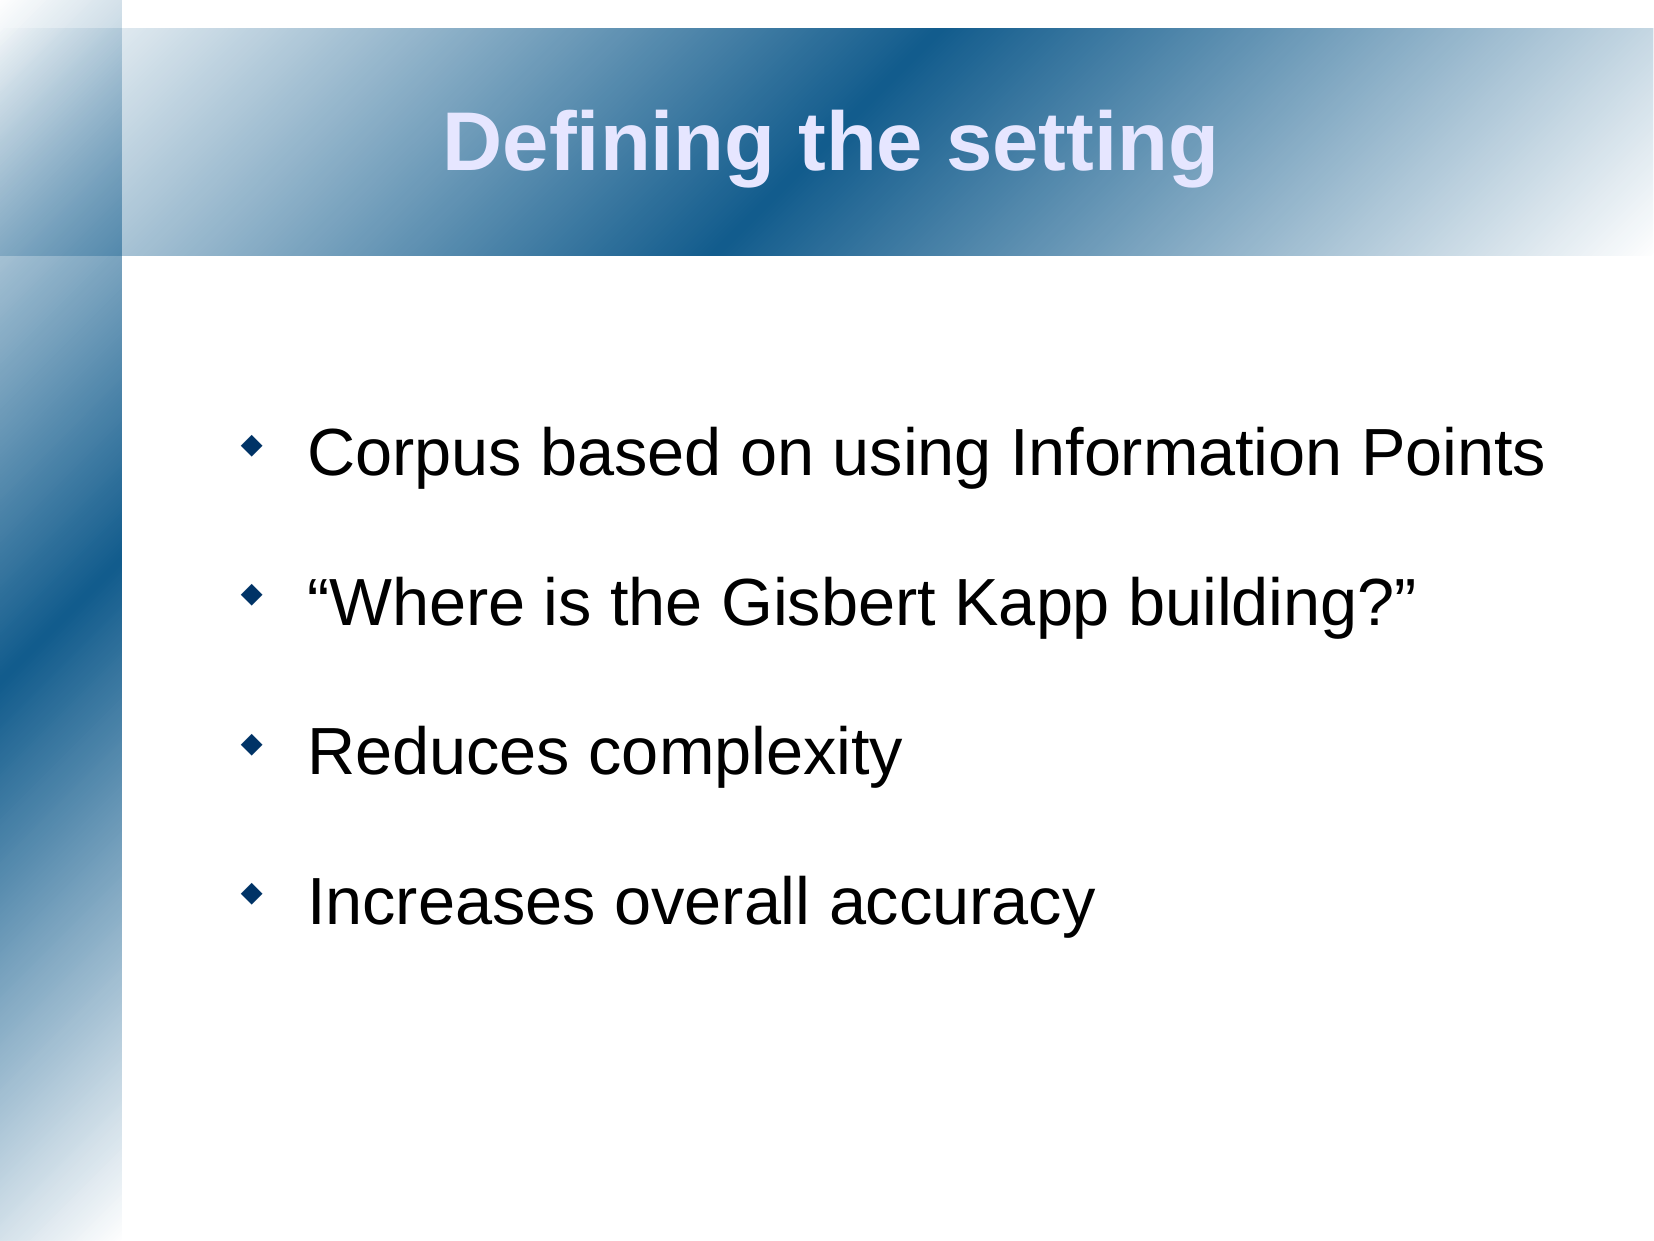

# Defining the setting
Corpus based on using Information Points
“Where is the Gisbert Kapp building?”
Reduces complexity
Increases overall accuracy